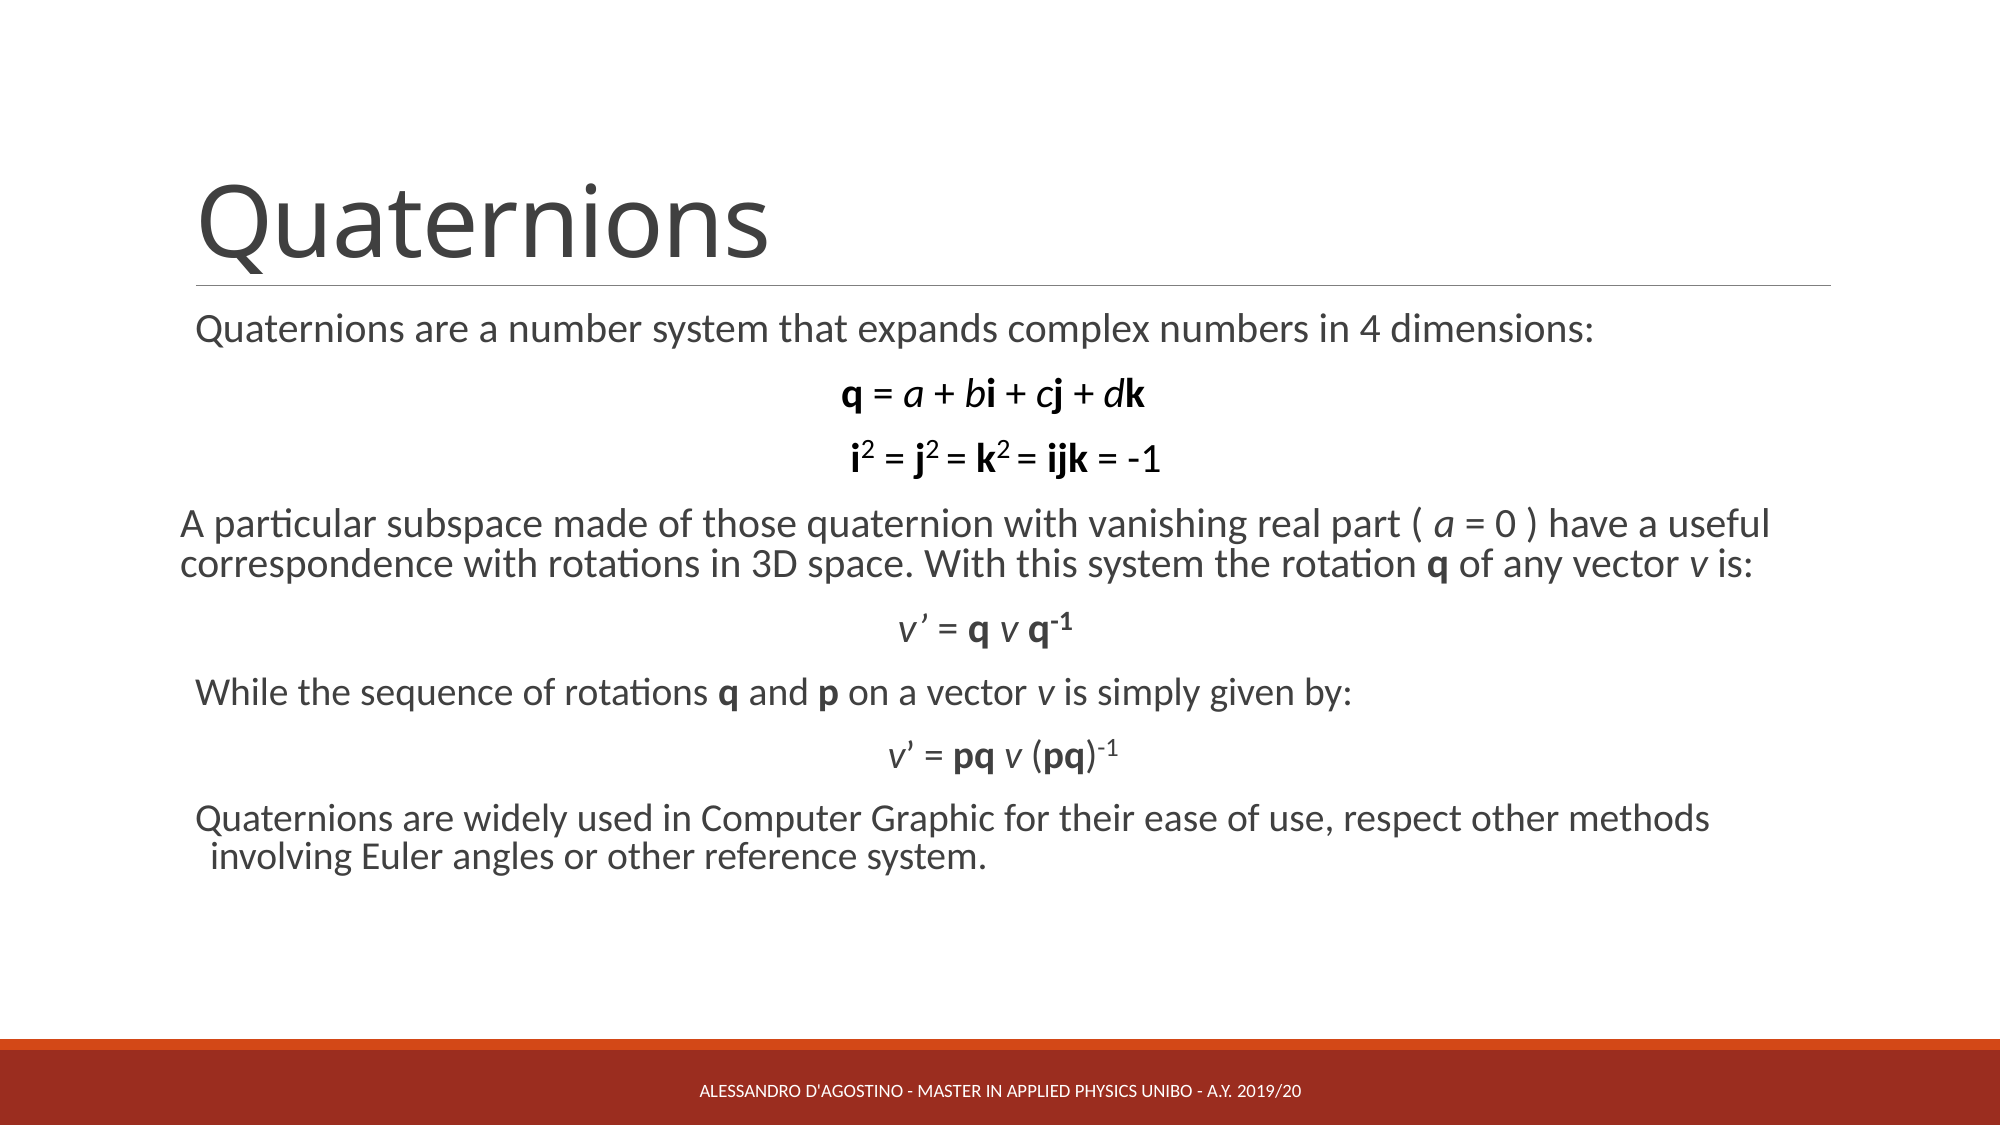

# Quaternions
Quaternions are a number system that expands complex numbers in 4 dimensions:
 q = a + bi + cj + dk
 i2 = j2 = k2 = ijk = -1
A particular subspace made of those quaternion with vanishing real part ( a = 0 ) have a useful correspondence with rotations in 3D space. With this system the rotation q of any vector v is:
 v’ = q v q-1
While the sequence of rotations q and p on a vector v is simply given by:
 v’ = pq v (pq)-1
Quaternions are widely used in Computer Graphic for their ease of use, respect other methods involving Euler angles or other reference system.
Alessandro d'Agostino - Master in Applied Physics UniBo - a.y. 2019/20